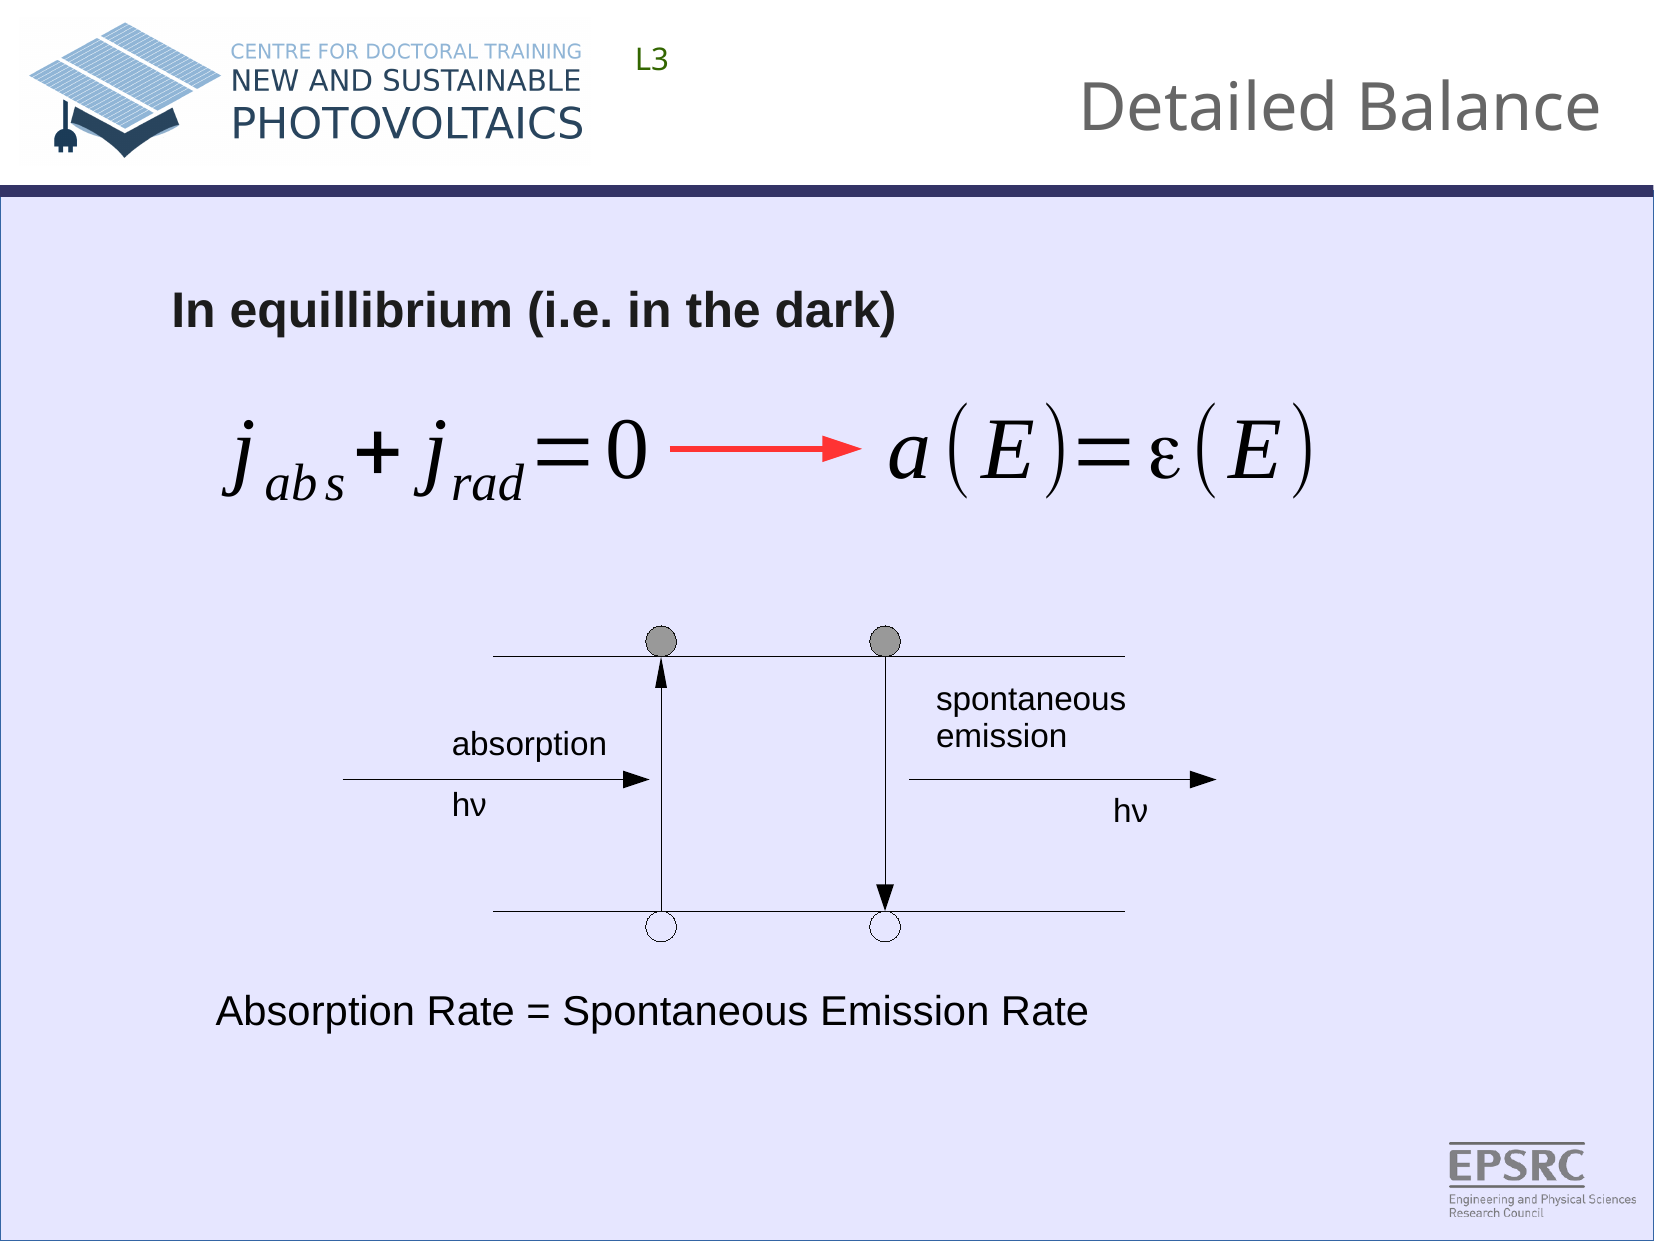

L3
Detailed Balance
In equillibrium (i.e. in the dark)
spontaneous emission
absorption
hν
hν
Absorption Rate = Spontaneous Emission Rate